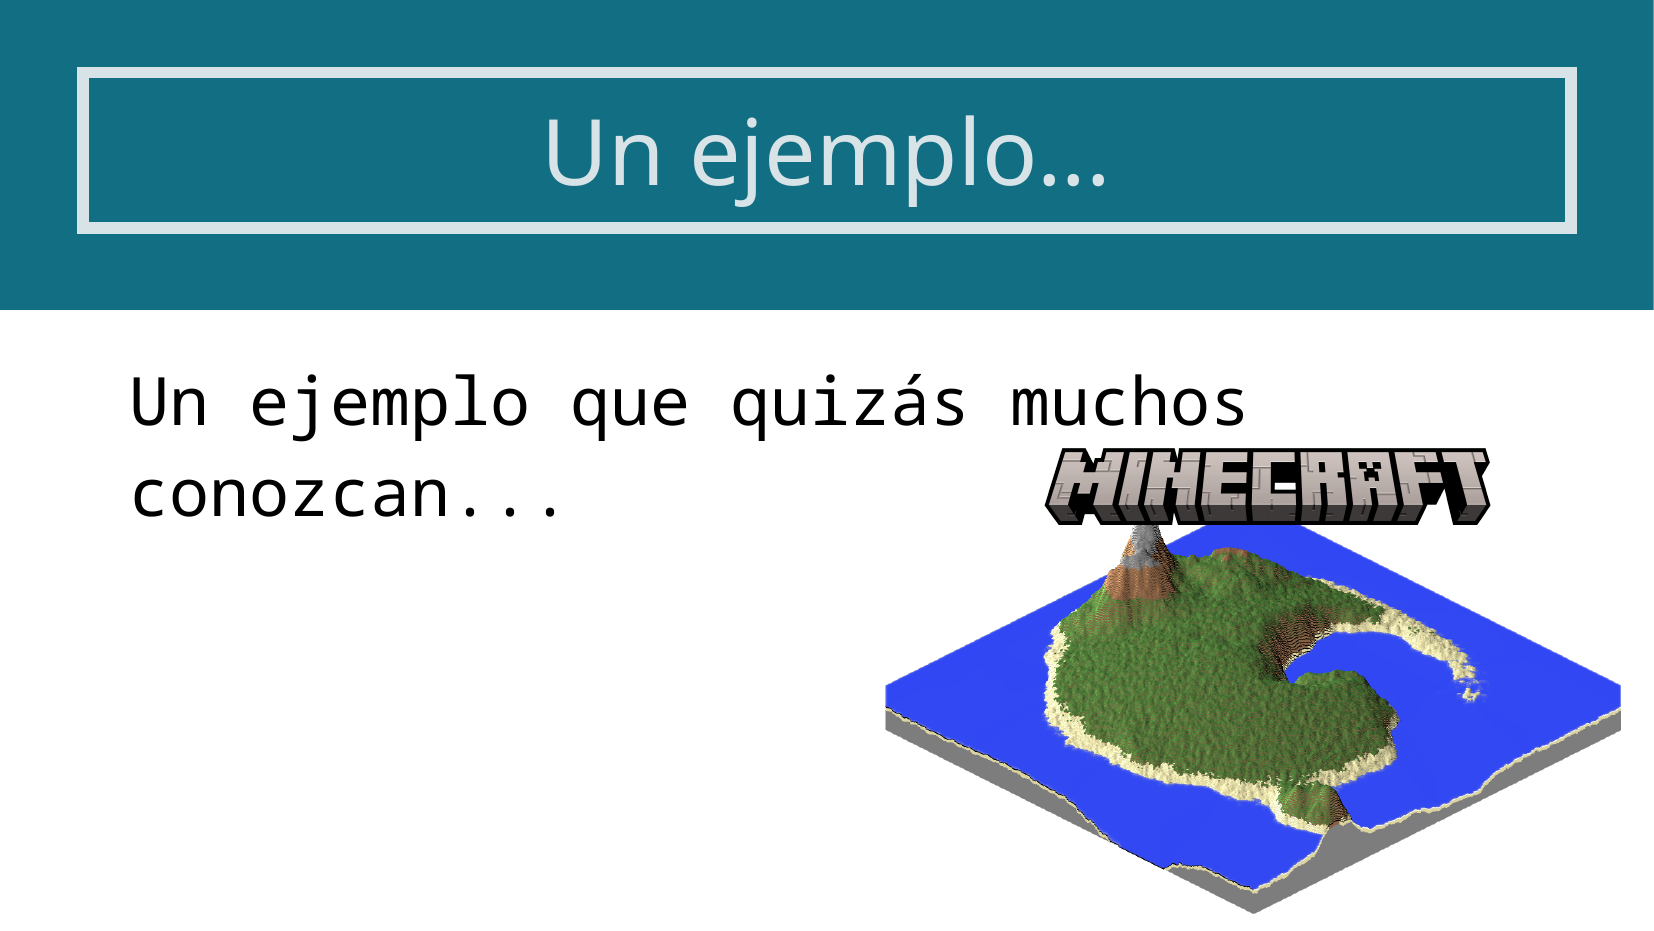

# Un ejemplo...
Un ejemplo que quizás muchos conozcan...